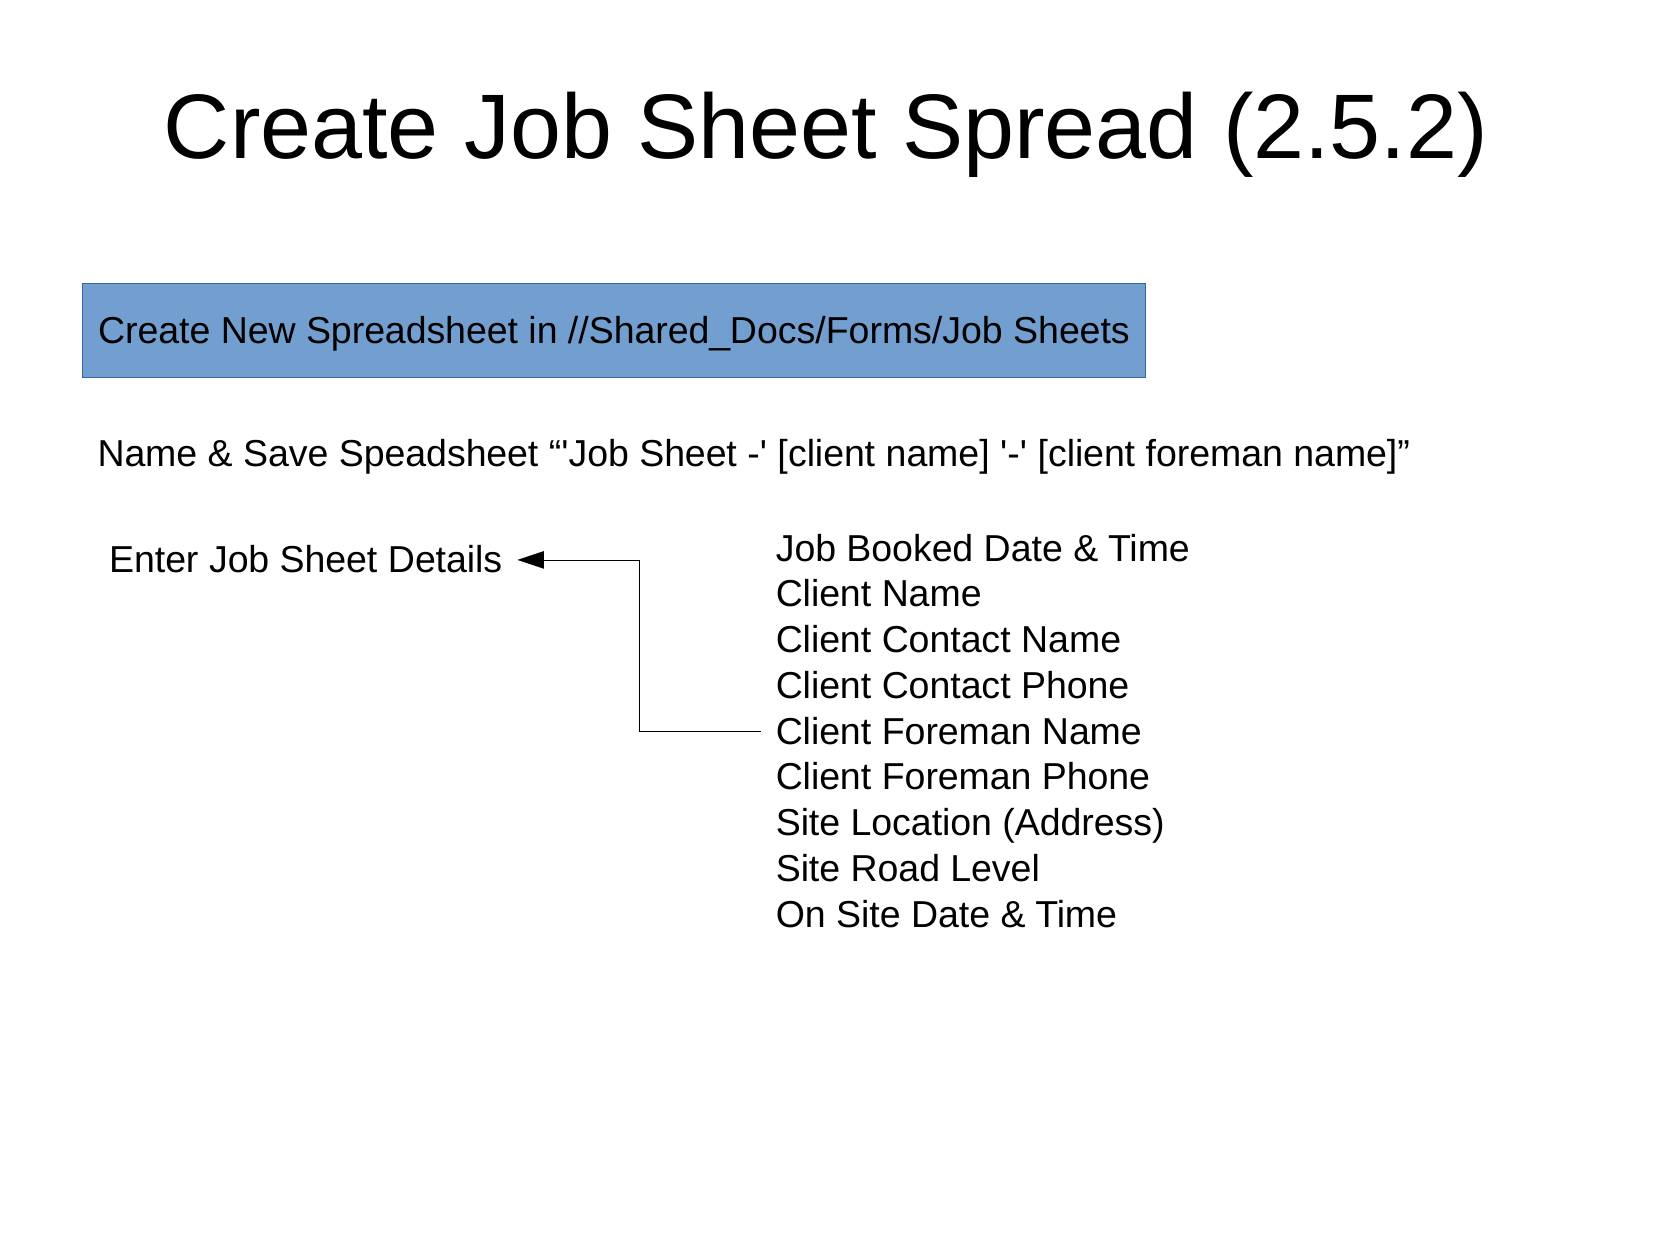

# Create Job Sheet Spread (2.5.2)
Create New Spreadsheet in //Shared_Docs/Forms/Job Sheets
Name & Save Speadsheet “'Job Sheet -' [client name] '-' [client foreman name]”
Job Booked Date & Time
Client Name
Client Contact Name
Client Contact Phone
Client Foreman Name
Client Foreman Phone
Site Location (Address)
Site Road Level
On Site Date & Time
Enter Job Sheet Details